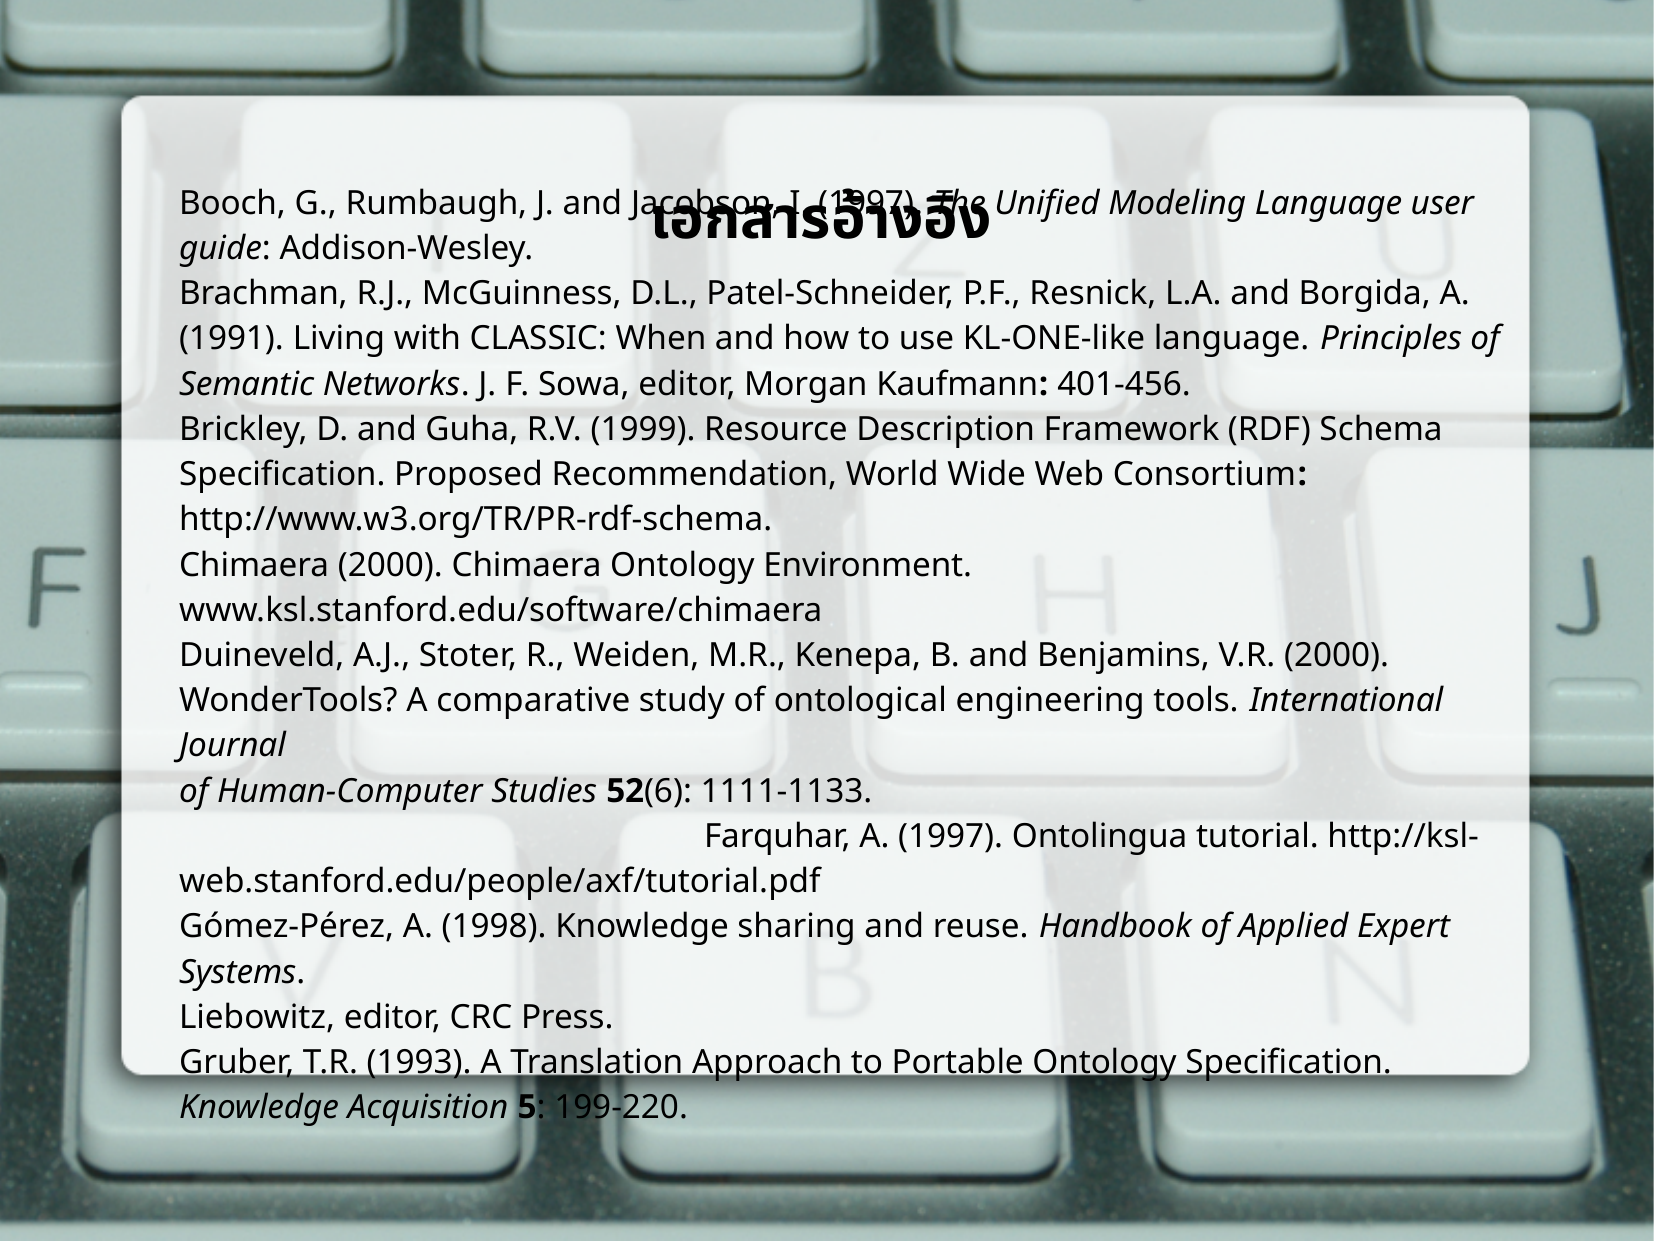

# เอกสารอ้างอิง
Booch, G., Rumbaugh, J. and Jacobson, I. (1997). The Unified Modeling Language user
guide: Addison-Wesley.
Brachman, R.J., McGuinness, D.L., Patel-Schneider, P.F., Resnick, L.A. and Borgida, A.
(1991). Living with CLASSIC: When and how to use KL-ONE-like language. Principles of
Semantic Networks. J. F. Sowa, editor, Morgan Kaufmann: 401-456.
Brickley, D. and Guha, R.V. (1999). Resource Description Framework (RDF) Schema
Specification. Proposed Recommendation, World Wide Web Consortium:
http://www.w3.org/TR/PR-rdf-schema.
Chimaera (2000). Chimaera Ontology Environment. www.ksl.stanford.edu/software/chimaera
Duineveld, A.J., Stoter, R., Weiden, M.R., Kenepa, B. and Benjamins, V.R. (2000).
WonderTools? A comparative study of ontological engineering tools. International Journal
of Human-Computer Studies 52(6): 1111-1133. Farquhar, A. (1997). Ontolingua tutorial. http://ksl-web.stanford.edu/people/axf/tutorial.pdf
Gómez-Pérez, A. (1998). Knowledge sharing and reuse. Handbook of Applied Expert Systems.
Liebowitz, editor, CRC Press.
Gruber, T.R. (1993). A Translation Approach to Portable Ontology Specification.
Knowledge Acquisition 5: 199-220.